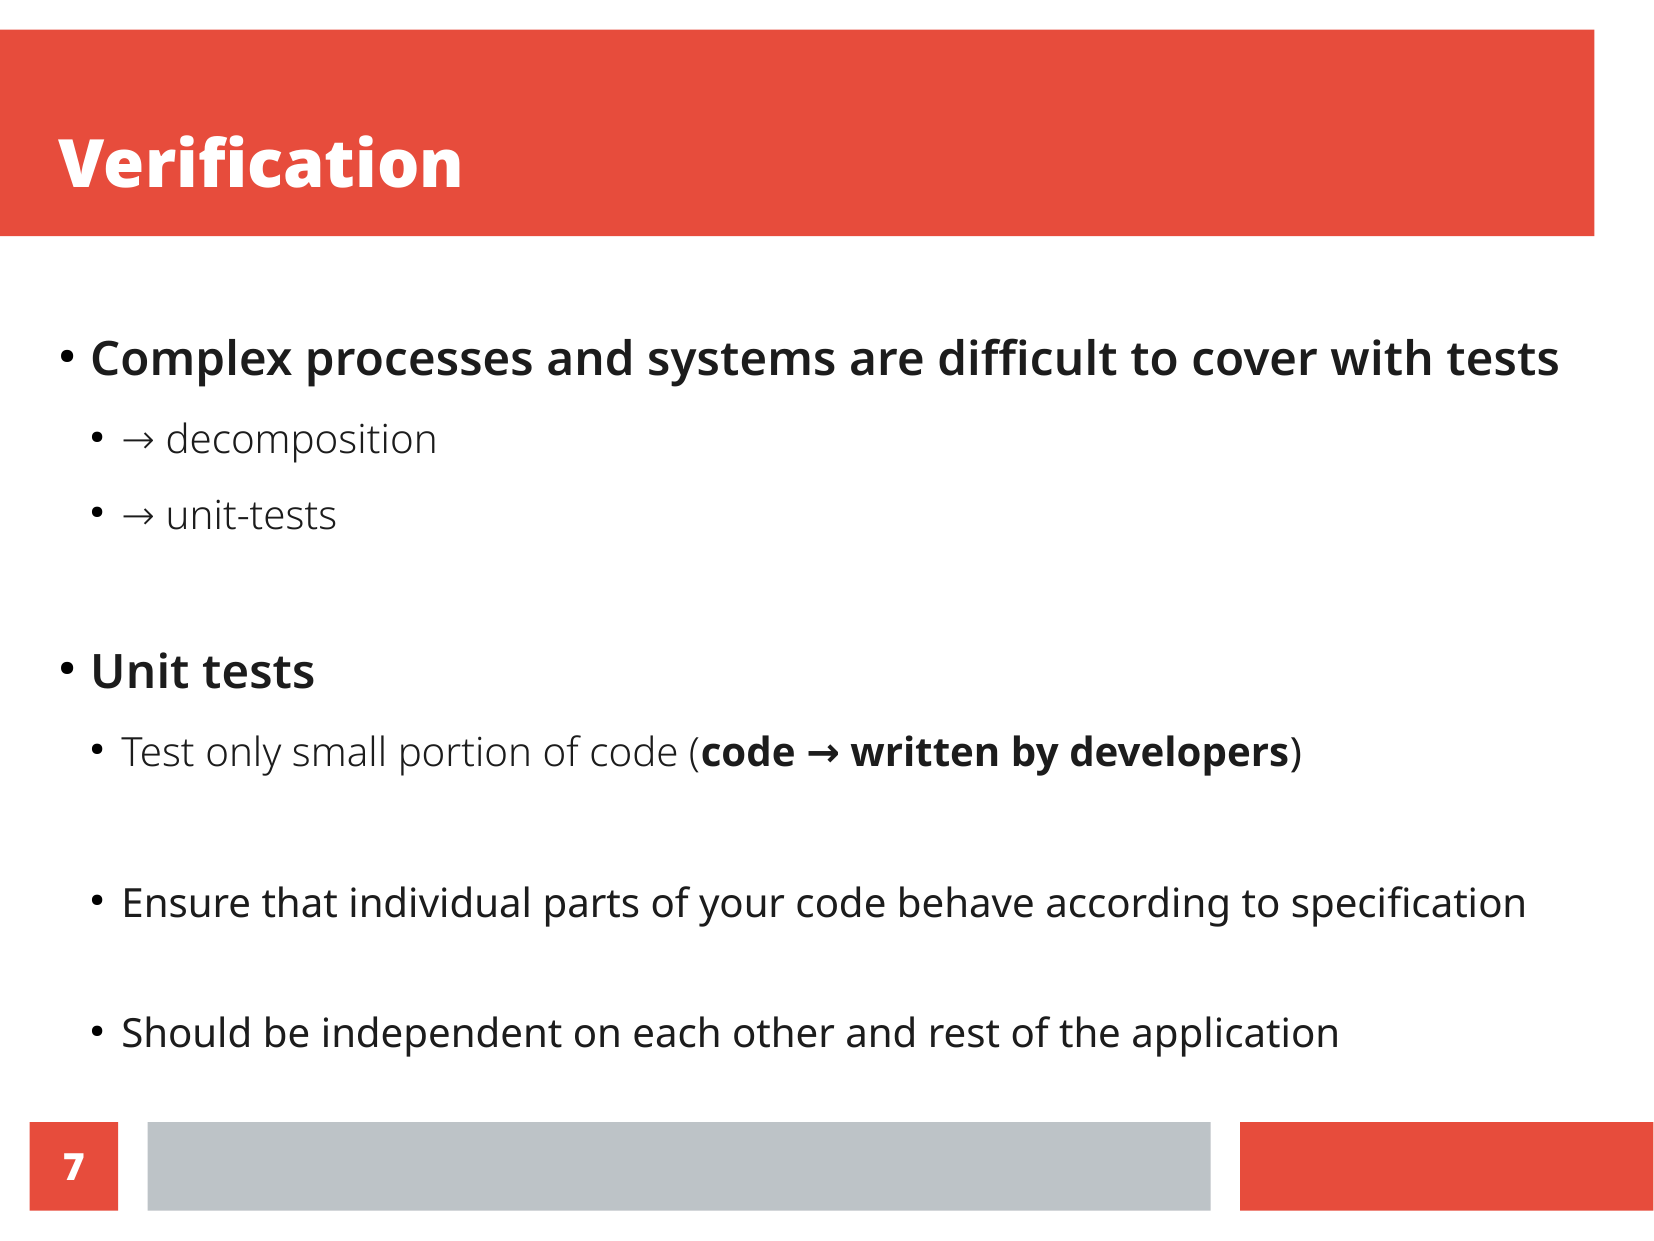

# Verification
Complex processes and systems are difficult to cover with tests
→ decomposition
→ unit-tests
Unit tests
Test only small portion of code (code → written by developers)
Ensure that individual parts of your code behave according to specification
Should be independent on each other and rest of the application
7